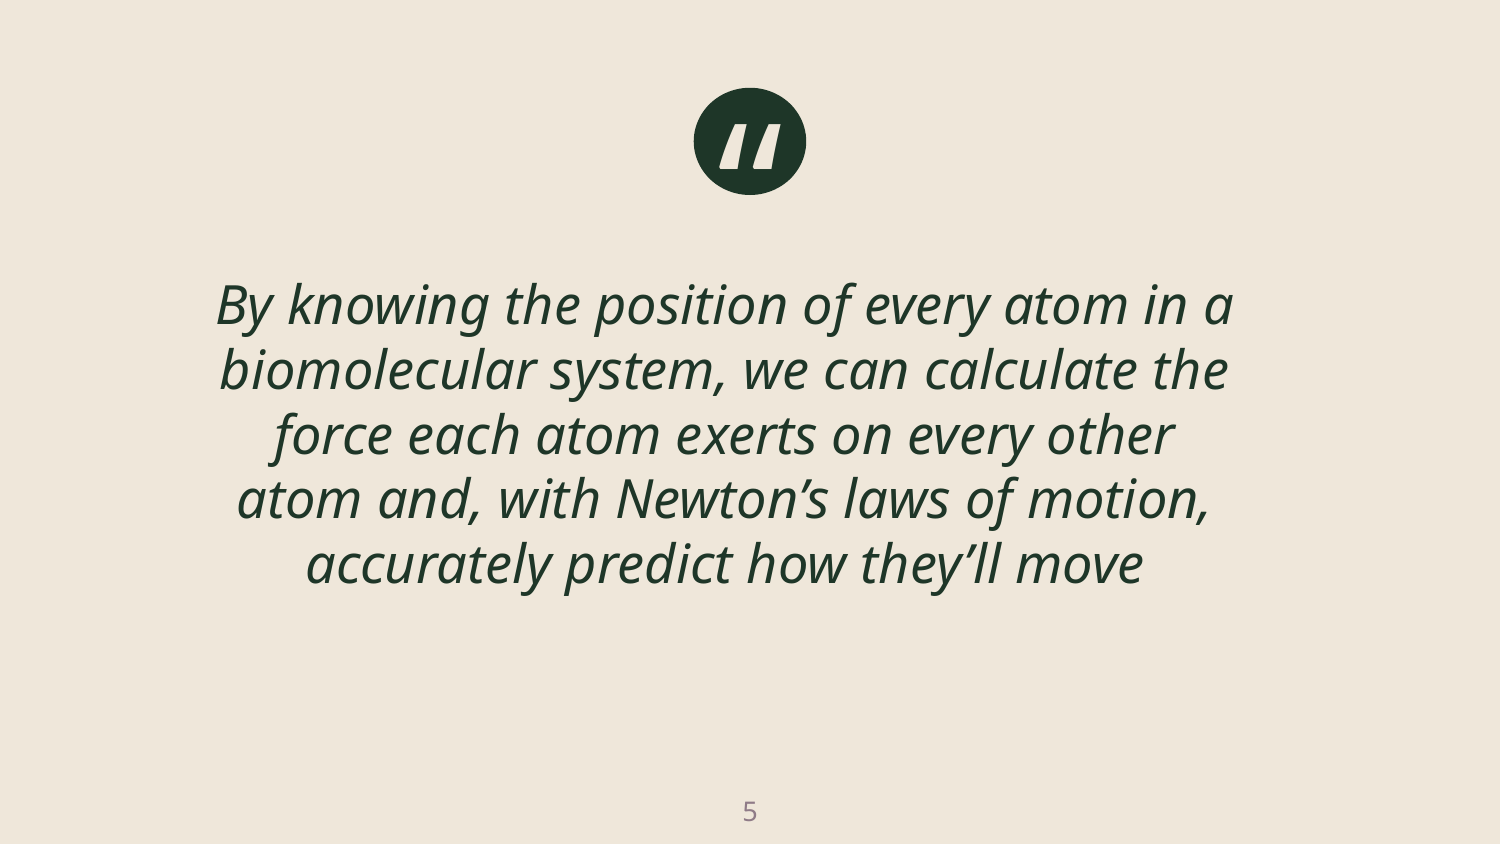

# By knowing the position of every atom in a biomolecular system, we can calculate the force each atom exerts on every other atom and, with Newton’s laws of motion, accurately predict how they’ll move